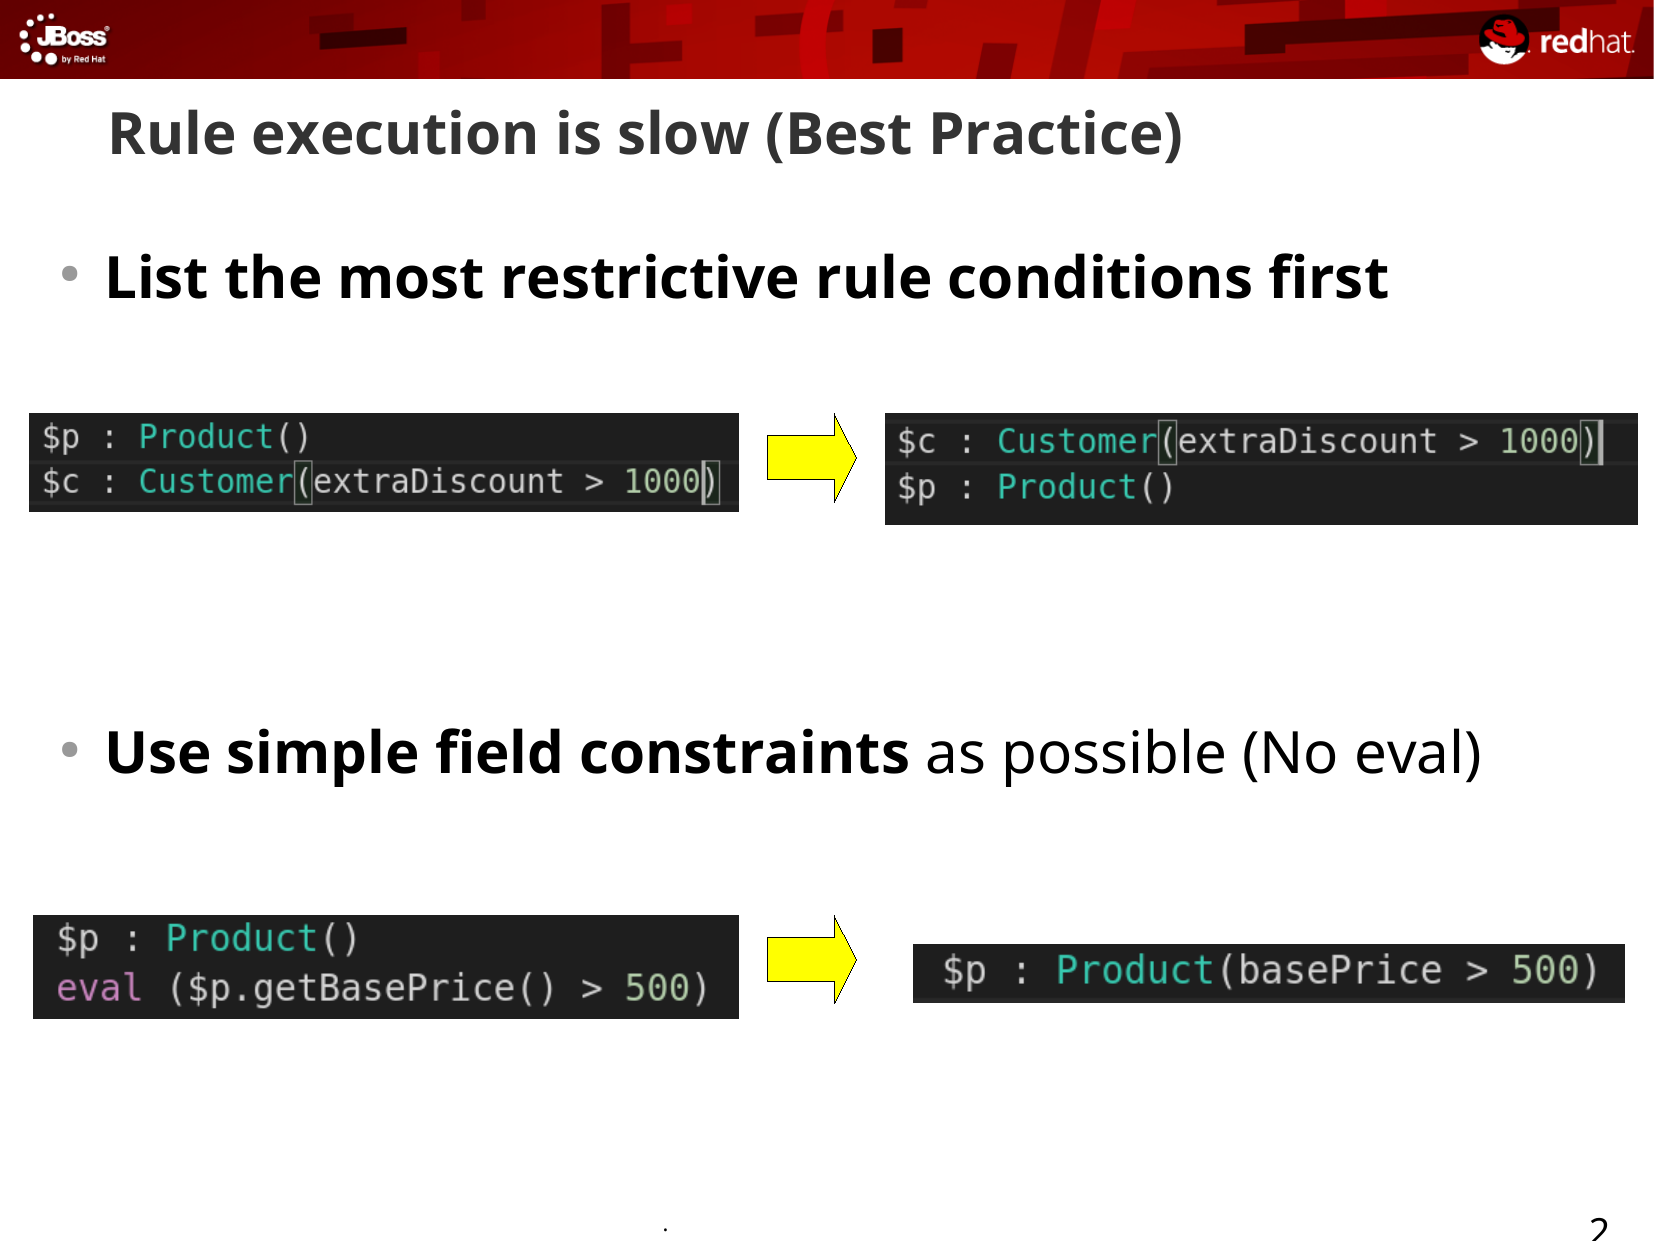

# Rule execution is slow (Best Practice)
List the most restrictive rule conditions first
Use simple field constraints as possible (No eval)